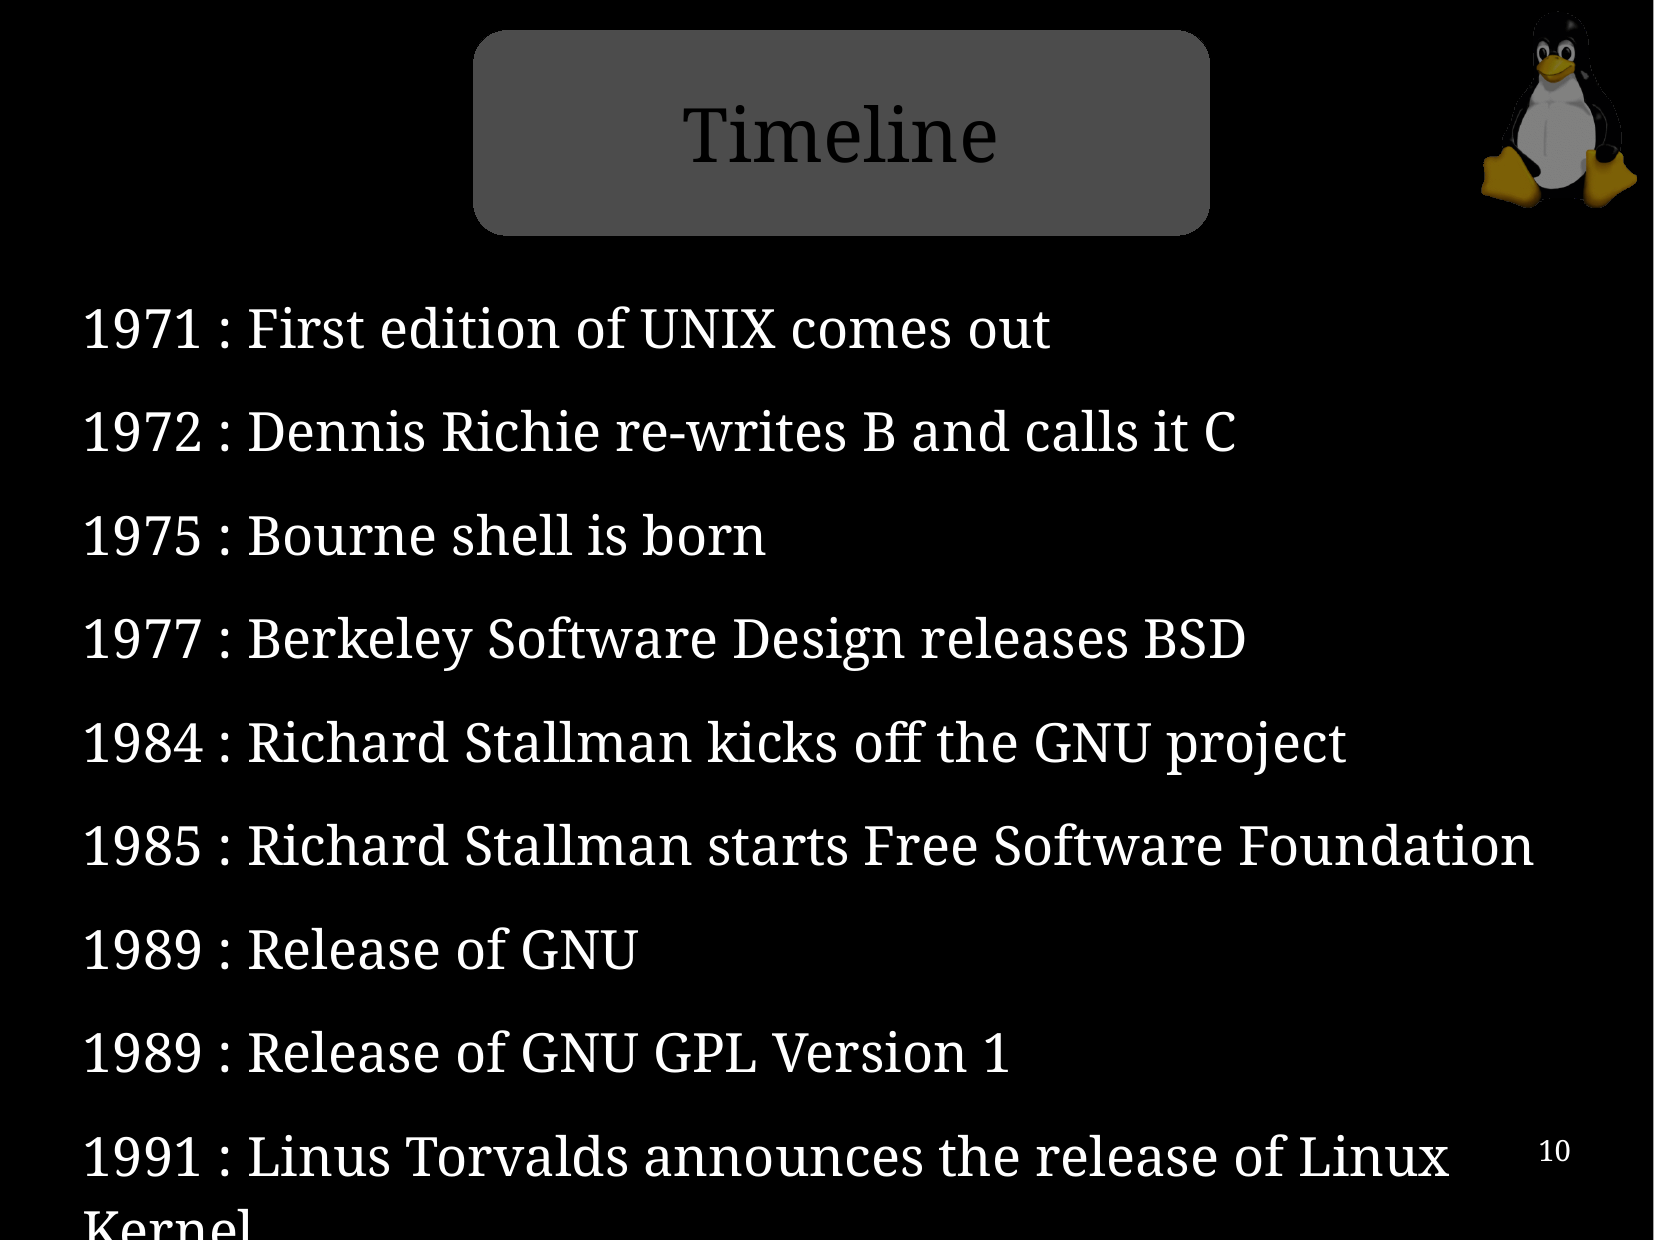

Timeline
# 1971 : First edition of UNIX comes out
1972 : Dennis Richie re-writes B and calls it C
1975 : Bourne shell is born
1977 : Berkeley Software Design releases BSD
1984 : Richard Stallman kicks off the GNU project
1985 : Richard Stallman starts Free Software Foundation
1989 : Release of GNU
1989 : Release of GNU GPL Version 1
1991 : Linus Torvalds announces the release of Linux Kernel
10